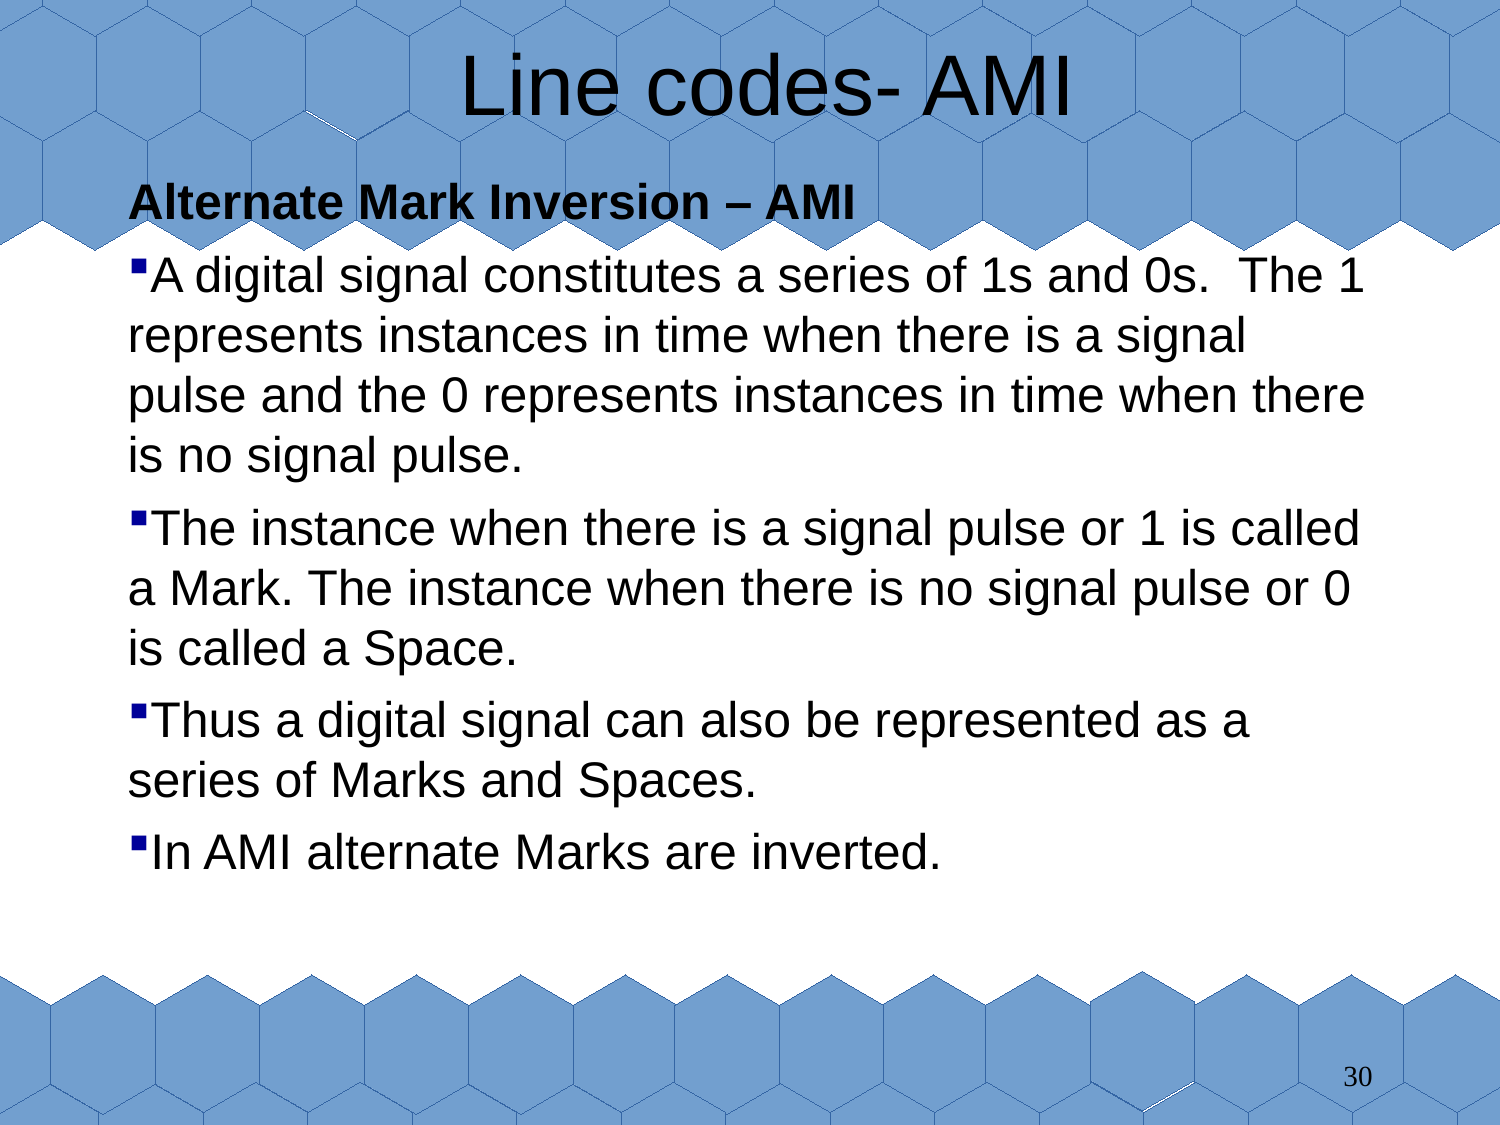

# Line codes- AMI
Alternate Mark Inversion – AMI
A digital signal constitutes a series of 1s and 0s. The 1 represents instances in time when there is a signal pulse and the 0 represents instances in time when there is no signal pulse.
The instance when there is a signal pulse or 1 is called a Mark. The instance when there is no signal pulse or 0 is called a Space.
Thus a digital signal can also be represented as a series of Marks and Spaces.
In AMI alternate Marks are inverted.